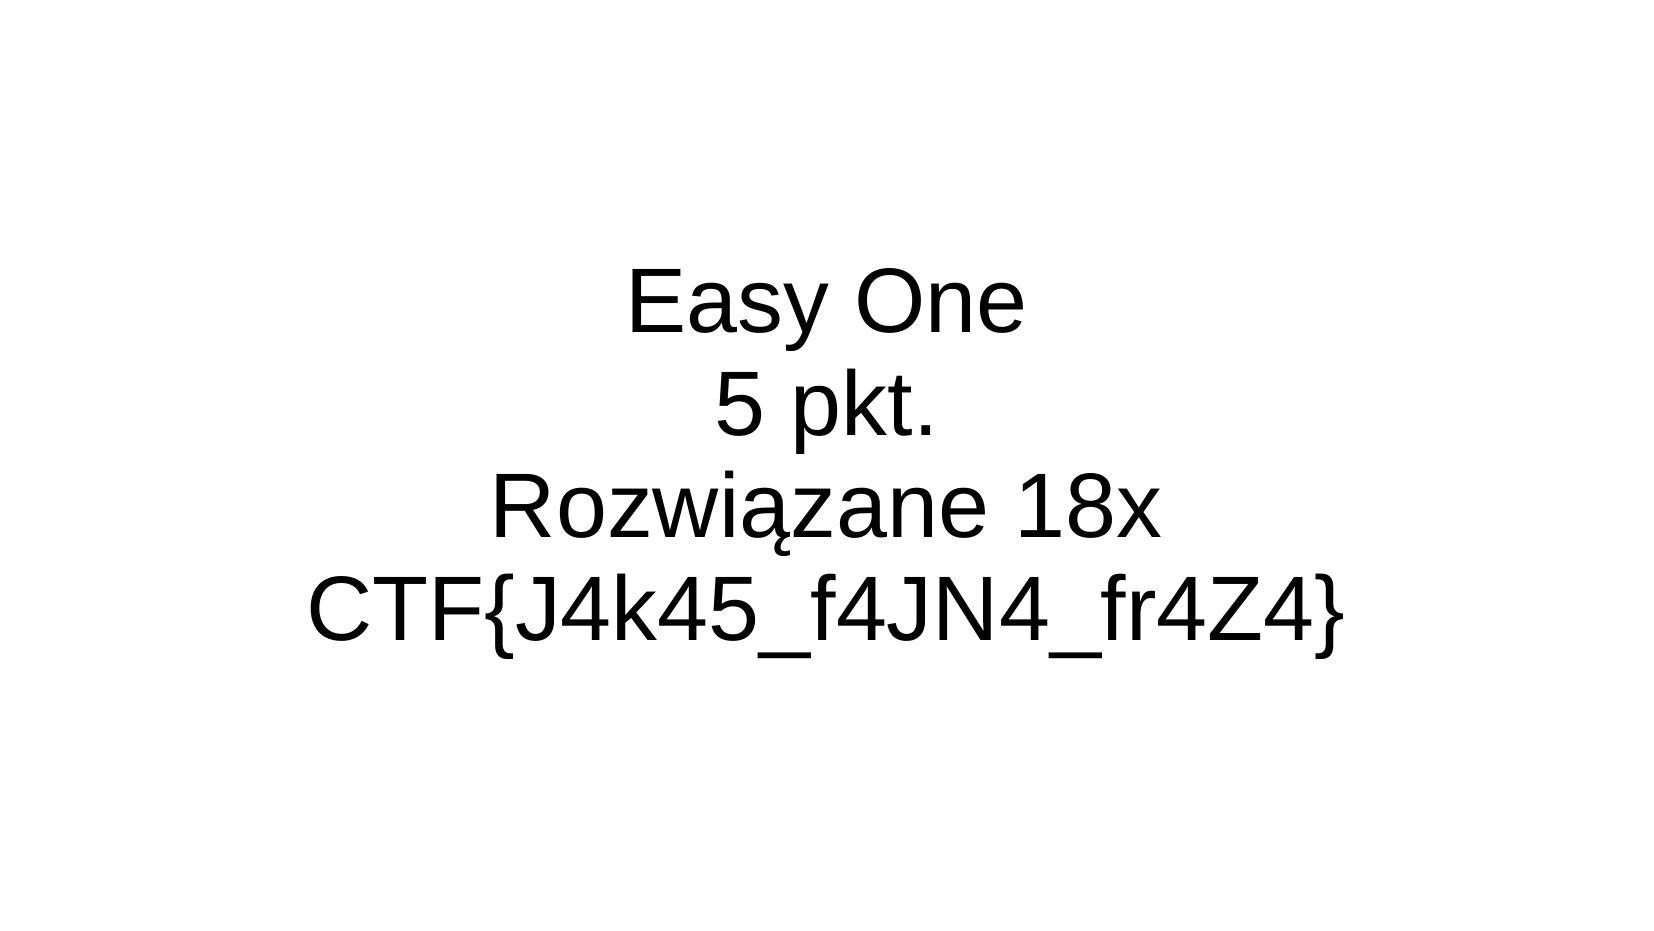

# Easy One
5 pkt.
Rozwiązane 18x
CTF{J4k45_f4JN4_fr4Z4}